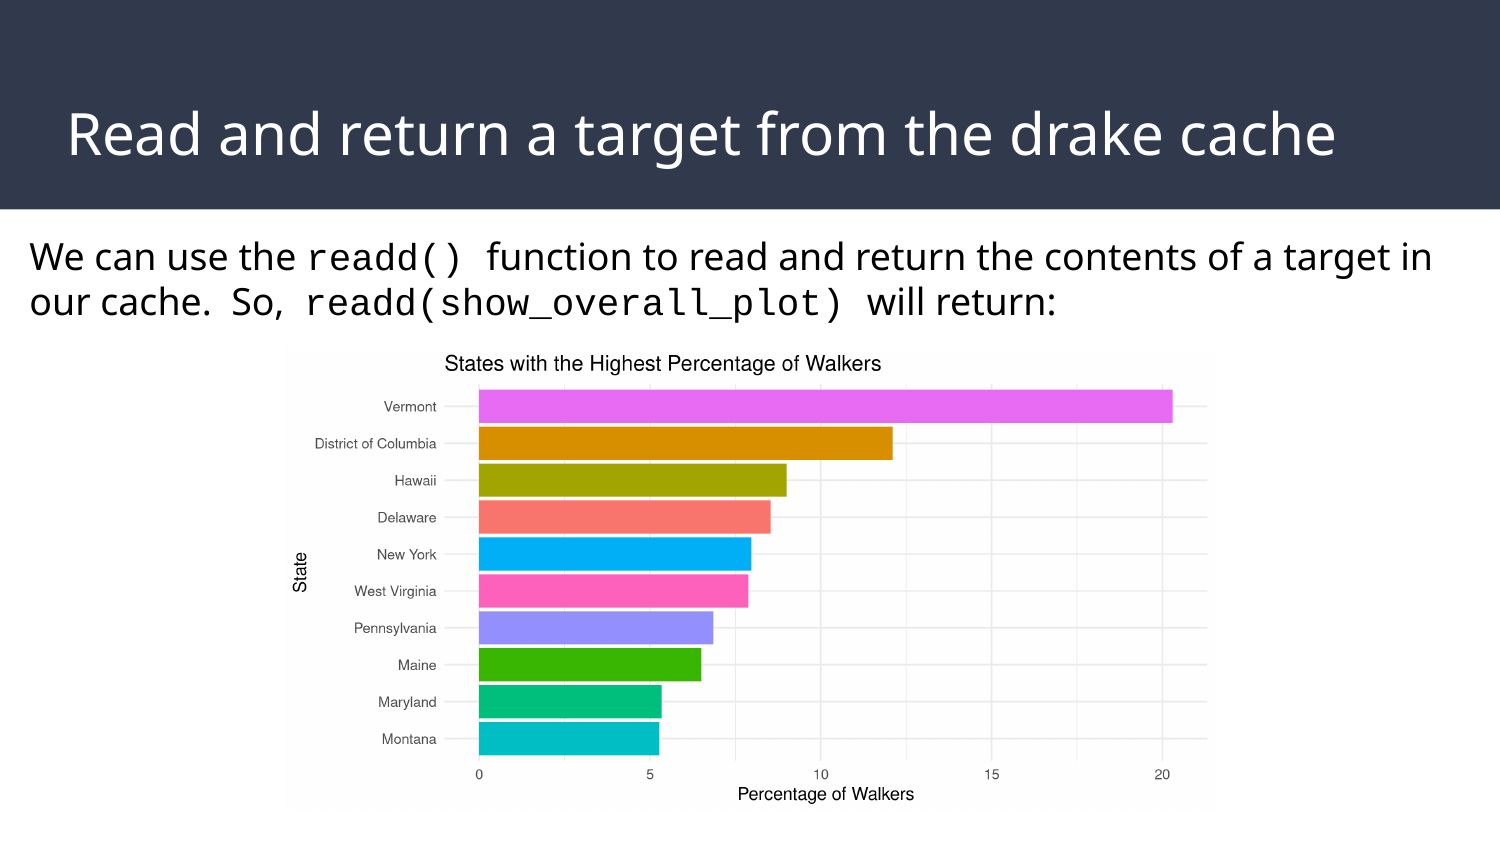

# Read and return a target from the drake cache
We can use the readd() function to read and return the contents of a target in our cache. So, readd(show_overall_plot) will return: